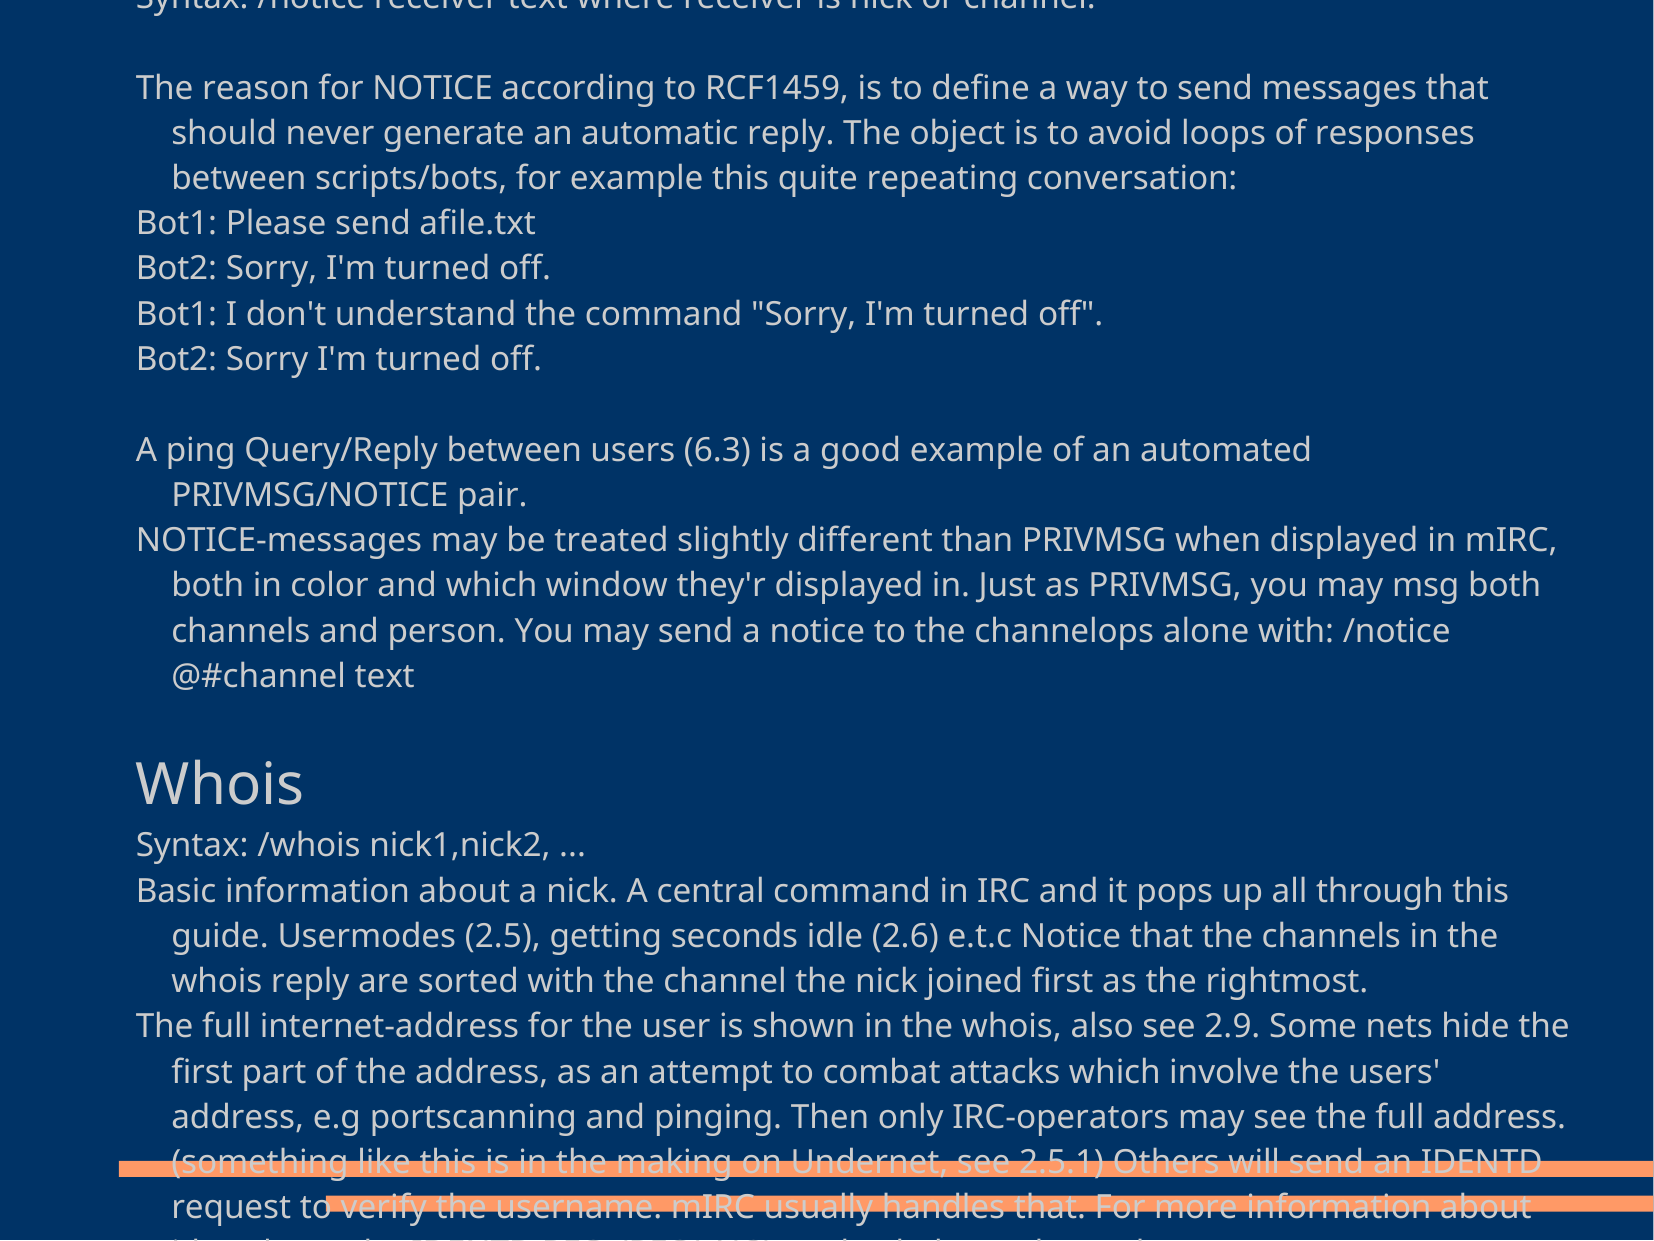

Notice
Syntax: /notice receiver text where receiver is nick or channel.
The reason for NOTICE according to RCF1459, is to define a way to send messages that should never generate an automatic reply. The object is to avoid loops of responses between scripts/bots, for example this quite repeating conversation:
Bot1: Please send afile.txt
Bot2: Sorry, I'm turned off.
Bot1: I don't understand the command "Sorry, I'm turned off".
Bot2: Sorry I'm turned off.
A ping Query/Reply between users (6.3) is a good example of an automated PRIVMSG/NOTICE pair.
NOTICE-messages may be treated slightly different than PRIVMSG when displayed in mIRC, both in color and which window they'r displayed in. Just as PRIVMSG, you may msg both channels and person. You may send a notice to the channelops alone with: /notice @#channel text
Whois
Syntax: /whois nick1,nick2, ...
Basic information about a nick. A central command in IRC and it pops up all through this guide. Usermodes (2.5), getting seconds idle (2.6) e.t.c Notice that the channels in the whois reply are sorted with the channel the nick joined first as the rightmost.
The full internet-address for the user is shown in the whois, also see 2.9. Some nets hide the first part of the address, as an attempt to combat attacks which involve the users' address, e.g portscanning and pinging. Then only IRC-operators may see the full address. (something like this is in the making on Undernet, see 2.5.1) Others will send an IDENTD request to verify the username. mIRC usually handles that. For more information about identd, see the IDENTD RFC. (RFC1413) or check the undernet homepage.
#